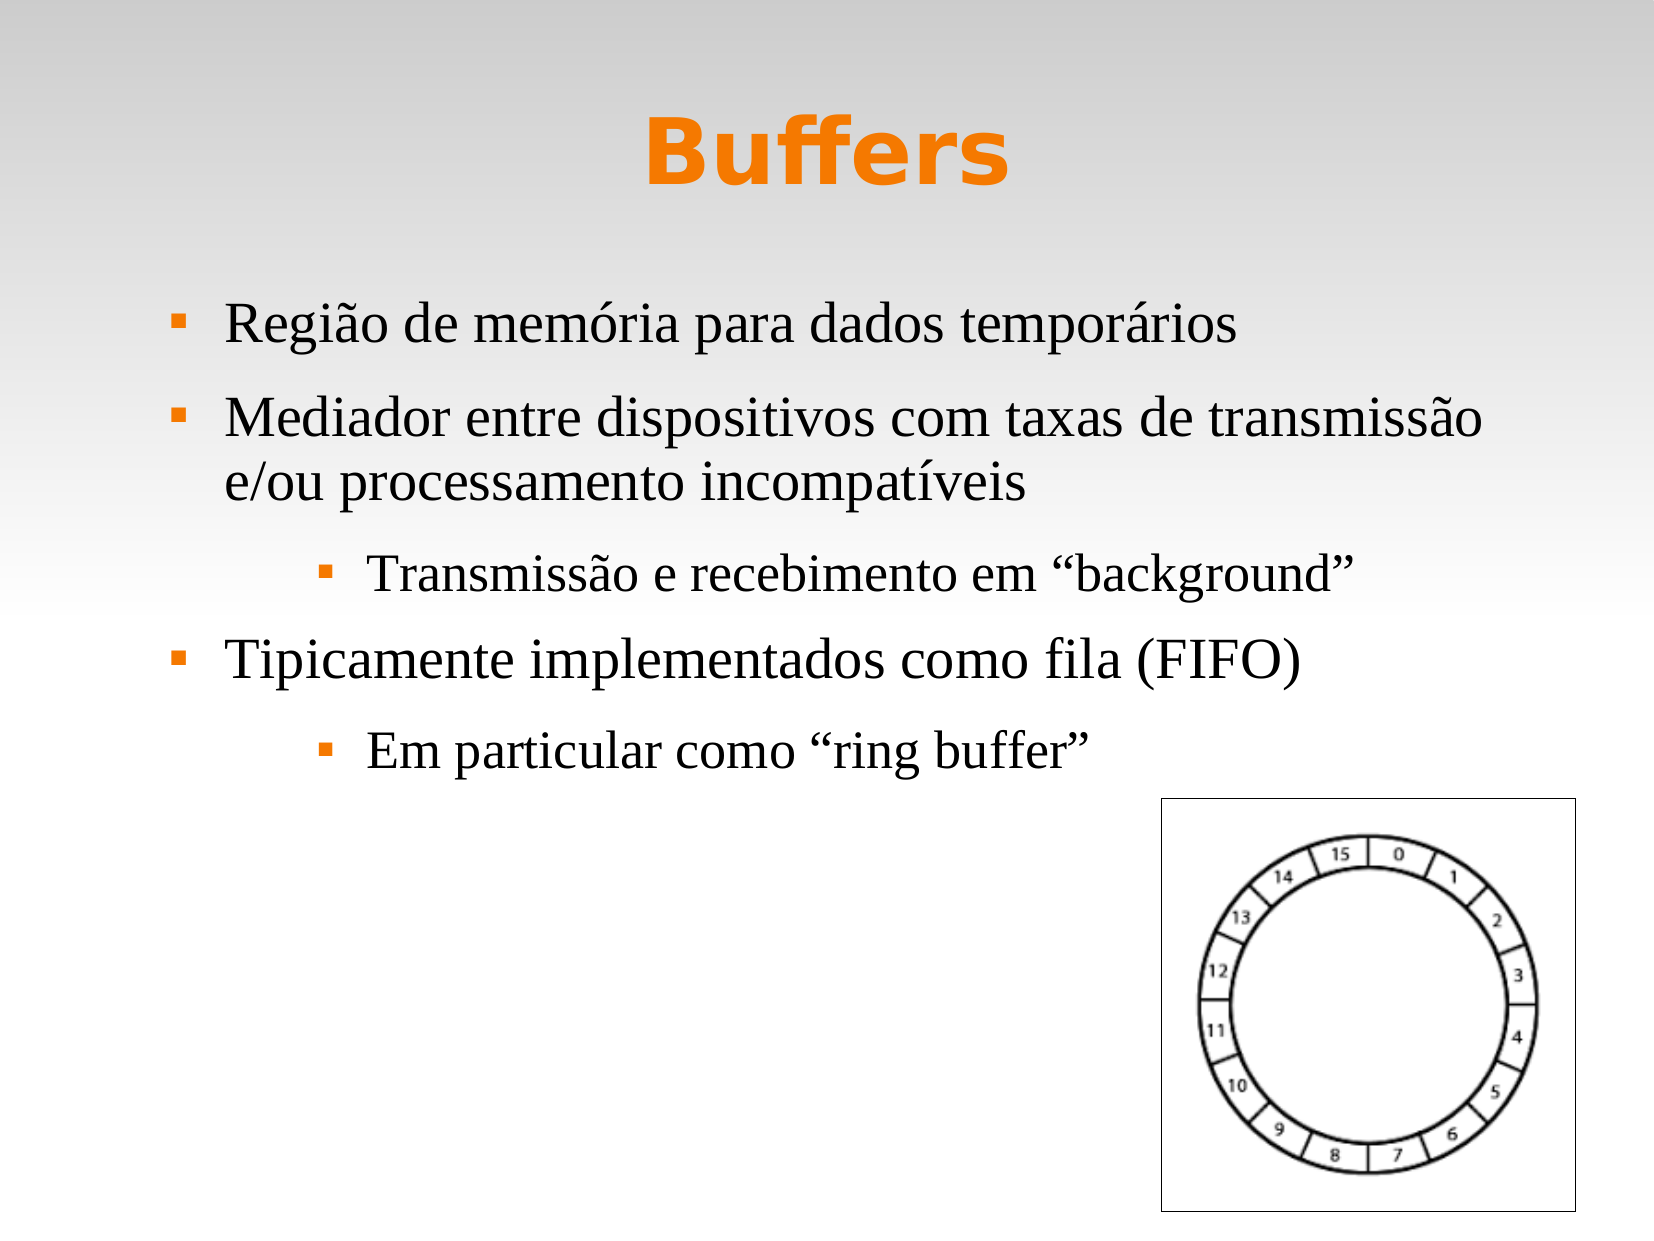

# Buffers
Região de memória para dados temporários
Mediador entre dispositivos com taxas de transmissão e/ou processamento incompatíveis
Transmissão e recebimento em “background”
Tipicamente implementados como fila (FIFO)
Em particular como “ring buffer”